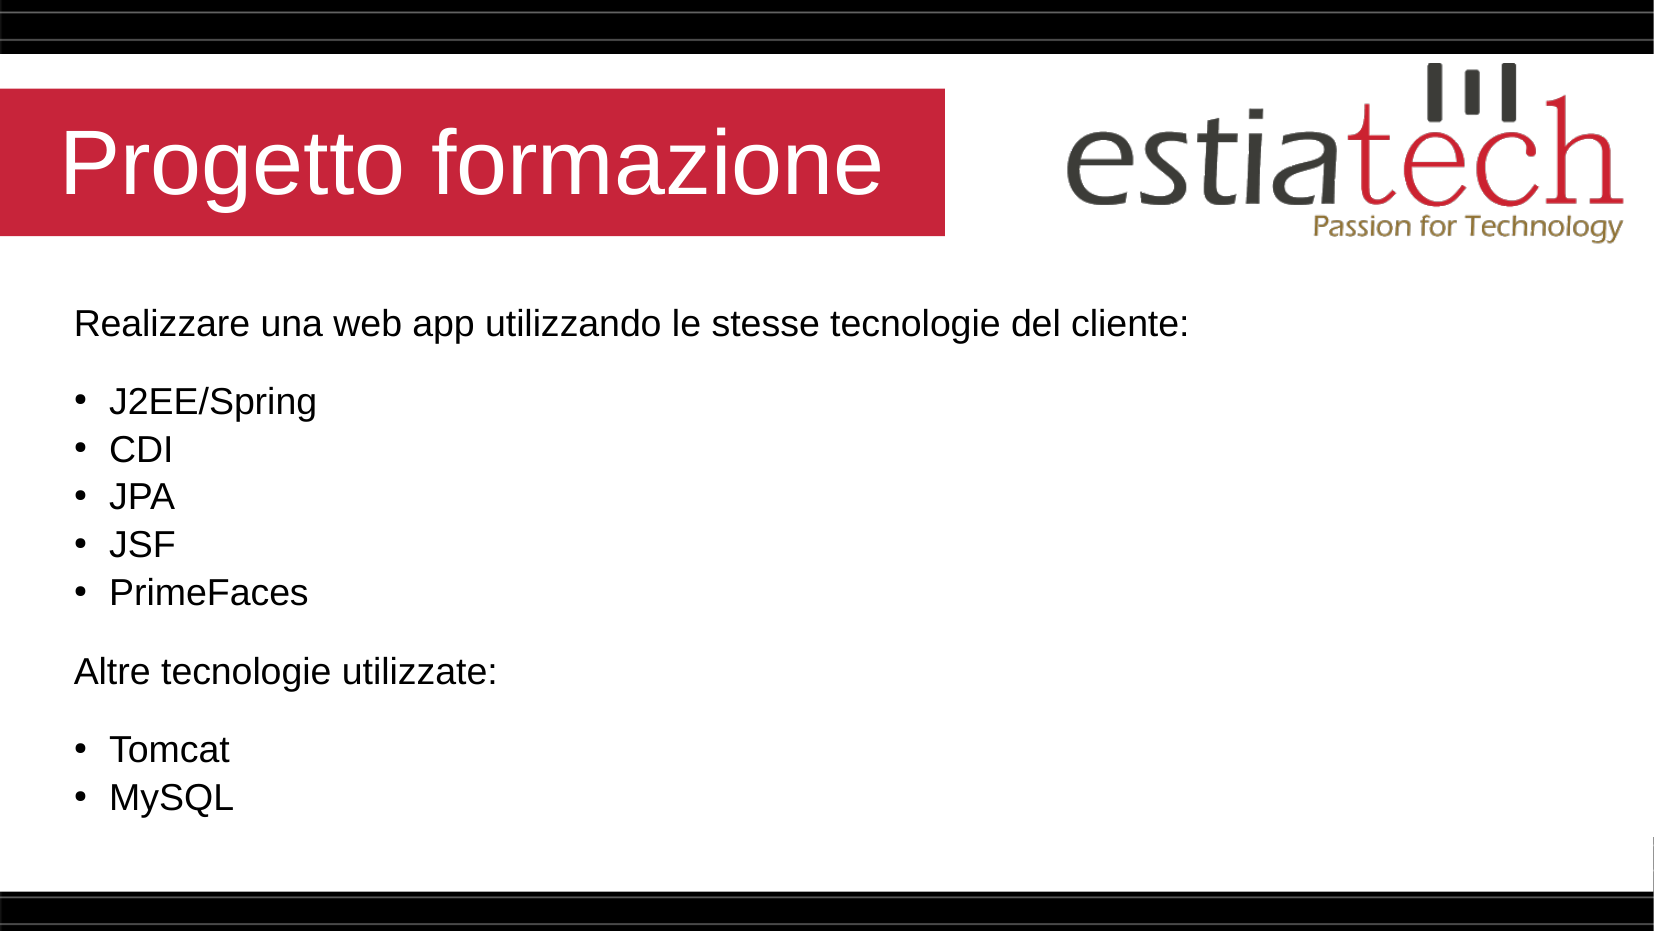

Progetto formazione
Realizzare una web app utilizzando le stesse tecnologie del cliente:
J2EE/Spring
CDI
JPA
JSF
PrimeFaces
Altre tecnologie utilizzate:
Tomcat
MySQL